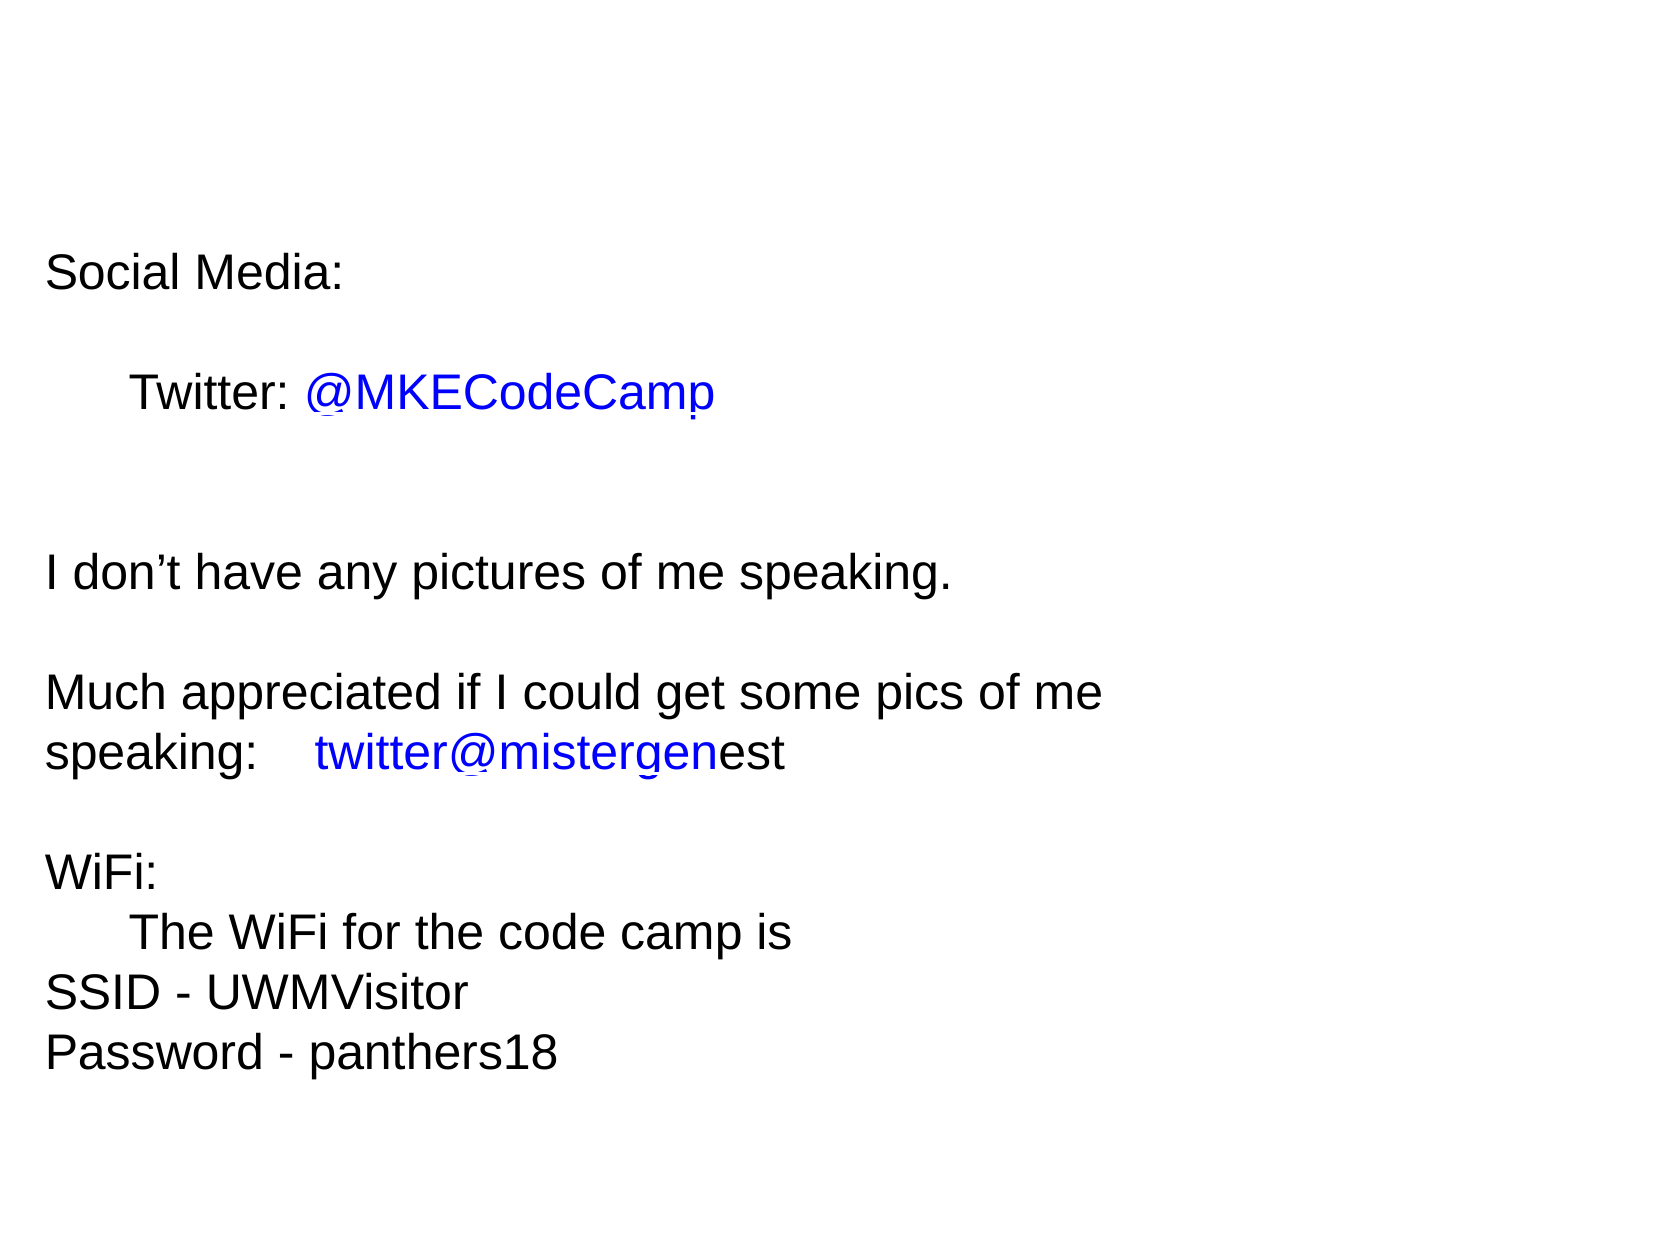

Social Media:
      Twitter: @MKECodeCamp
I don’t have any pictures of me speaking.
Much appreciated if I could get some pics of me speaking: twitter@mistergenest
WiFi:
      The WiFi for the code camp is
SSID - UWMVisitor
Password - panthers18